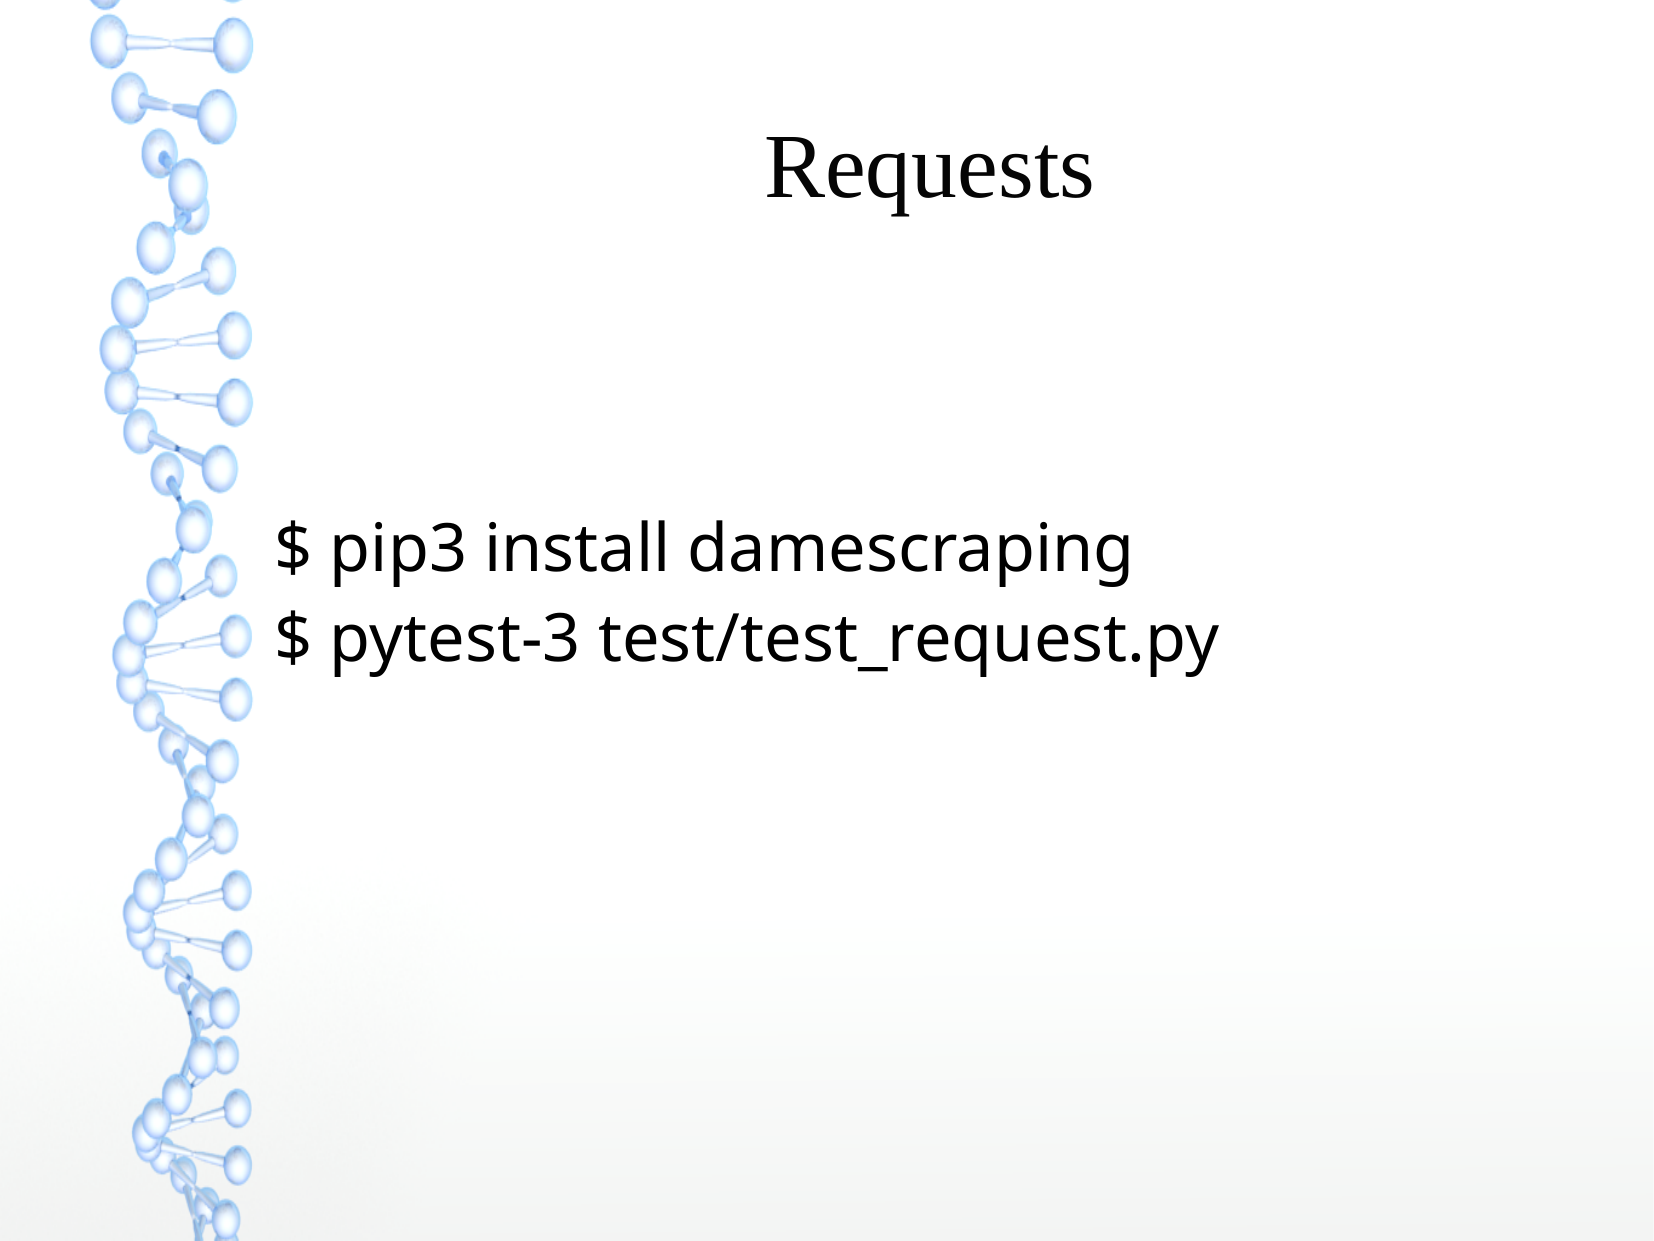

# Requests
$ pip3 install damescraping
$ pytest-3 test/test_request.py